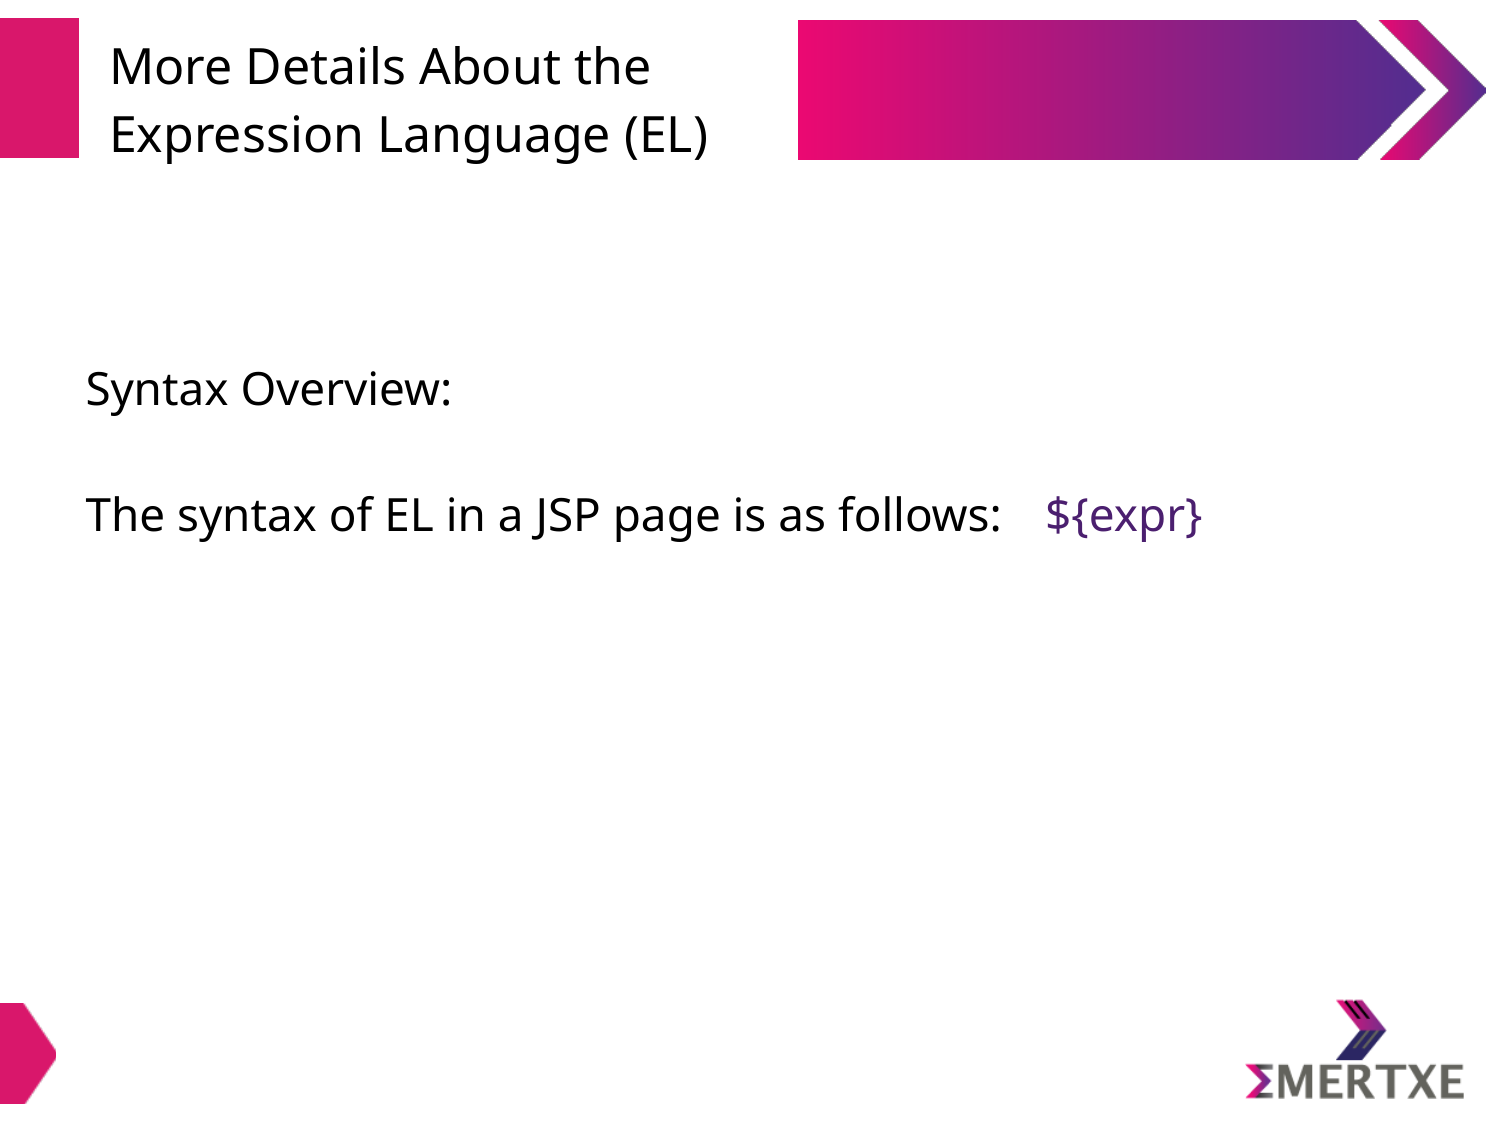

More Details About the Expression Language (EL)
Syntax Overview:
The syntax of EL in a JSP page is as follows:	${expr}